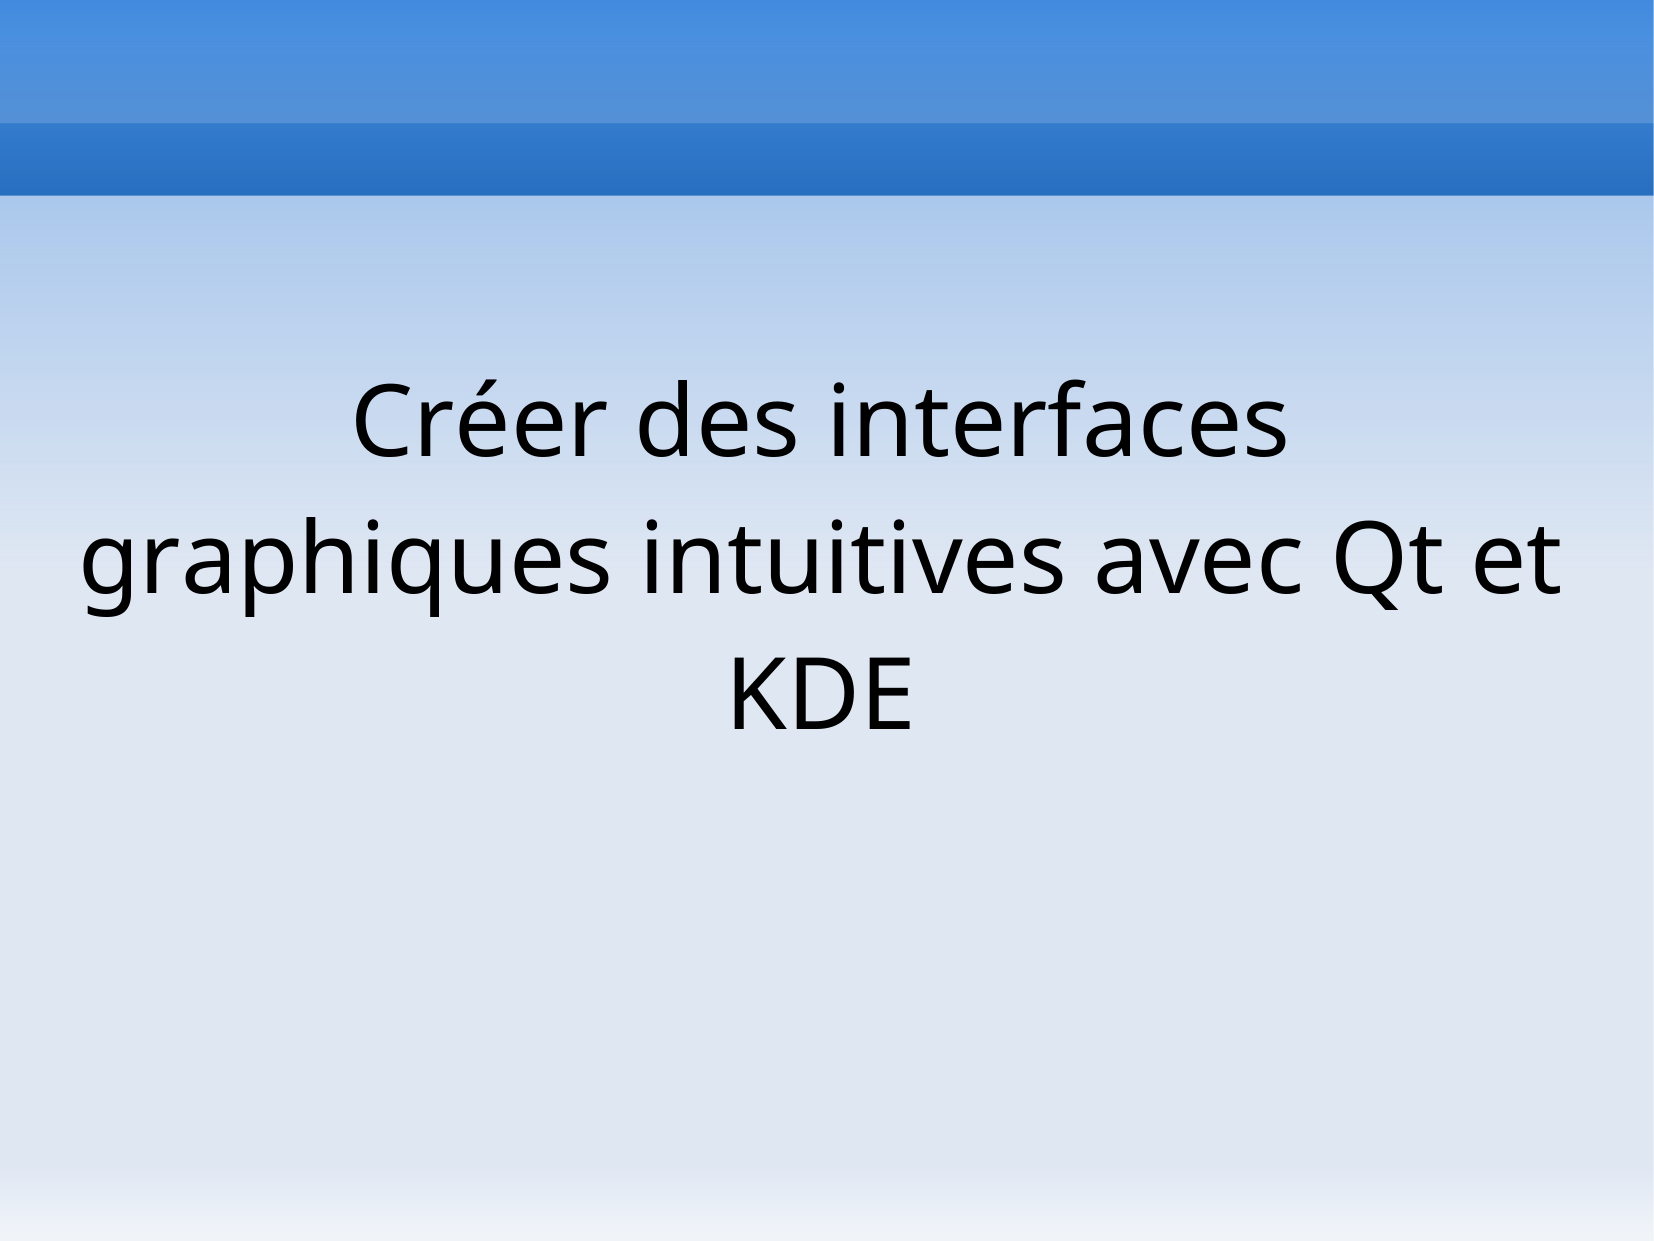

# Créer des interfaces graphiques intuitives avec Qt et KDE